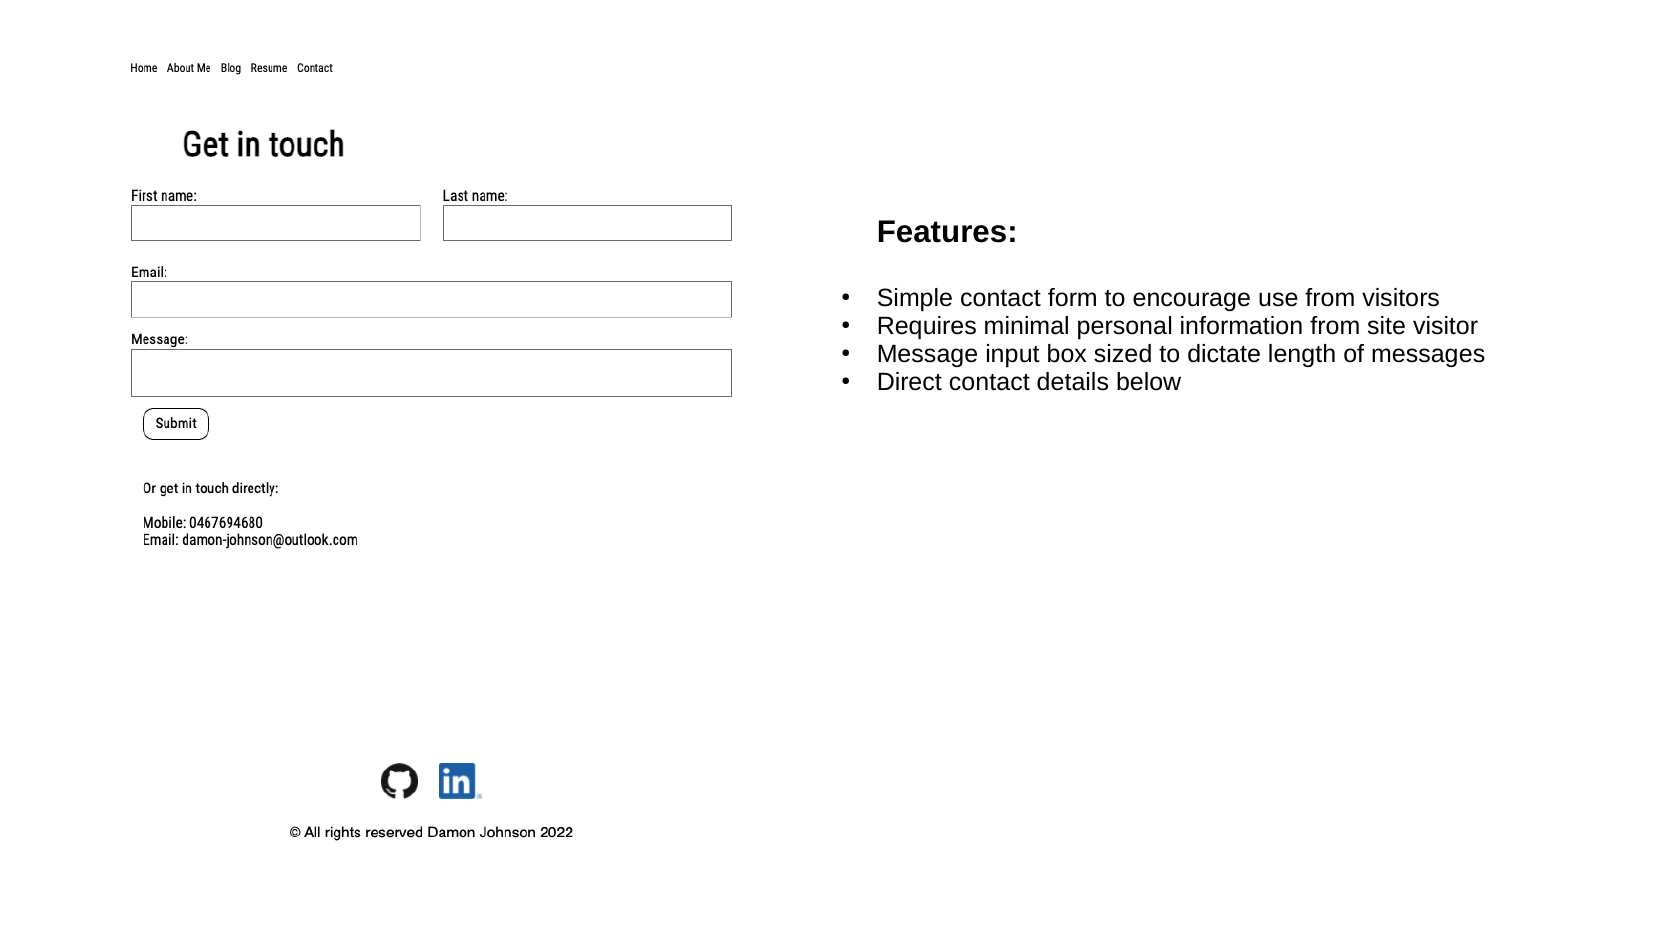

Features:
Simple contact form to encourage use from visitors
Requires minimal personal information from site visitor
Message input box sized to dictate length of messages
Direct contact details below